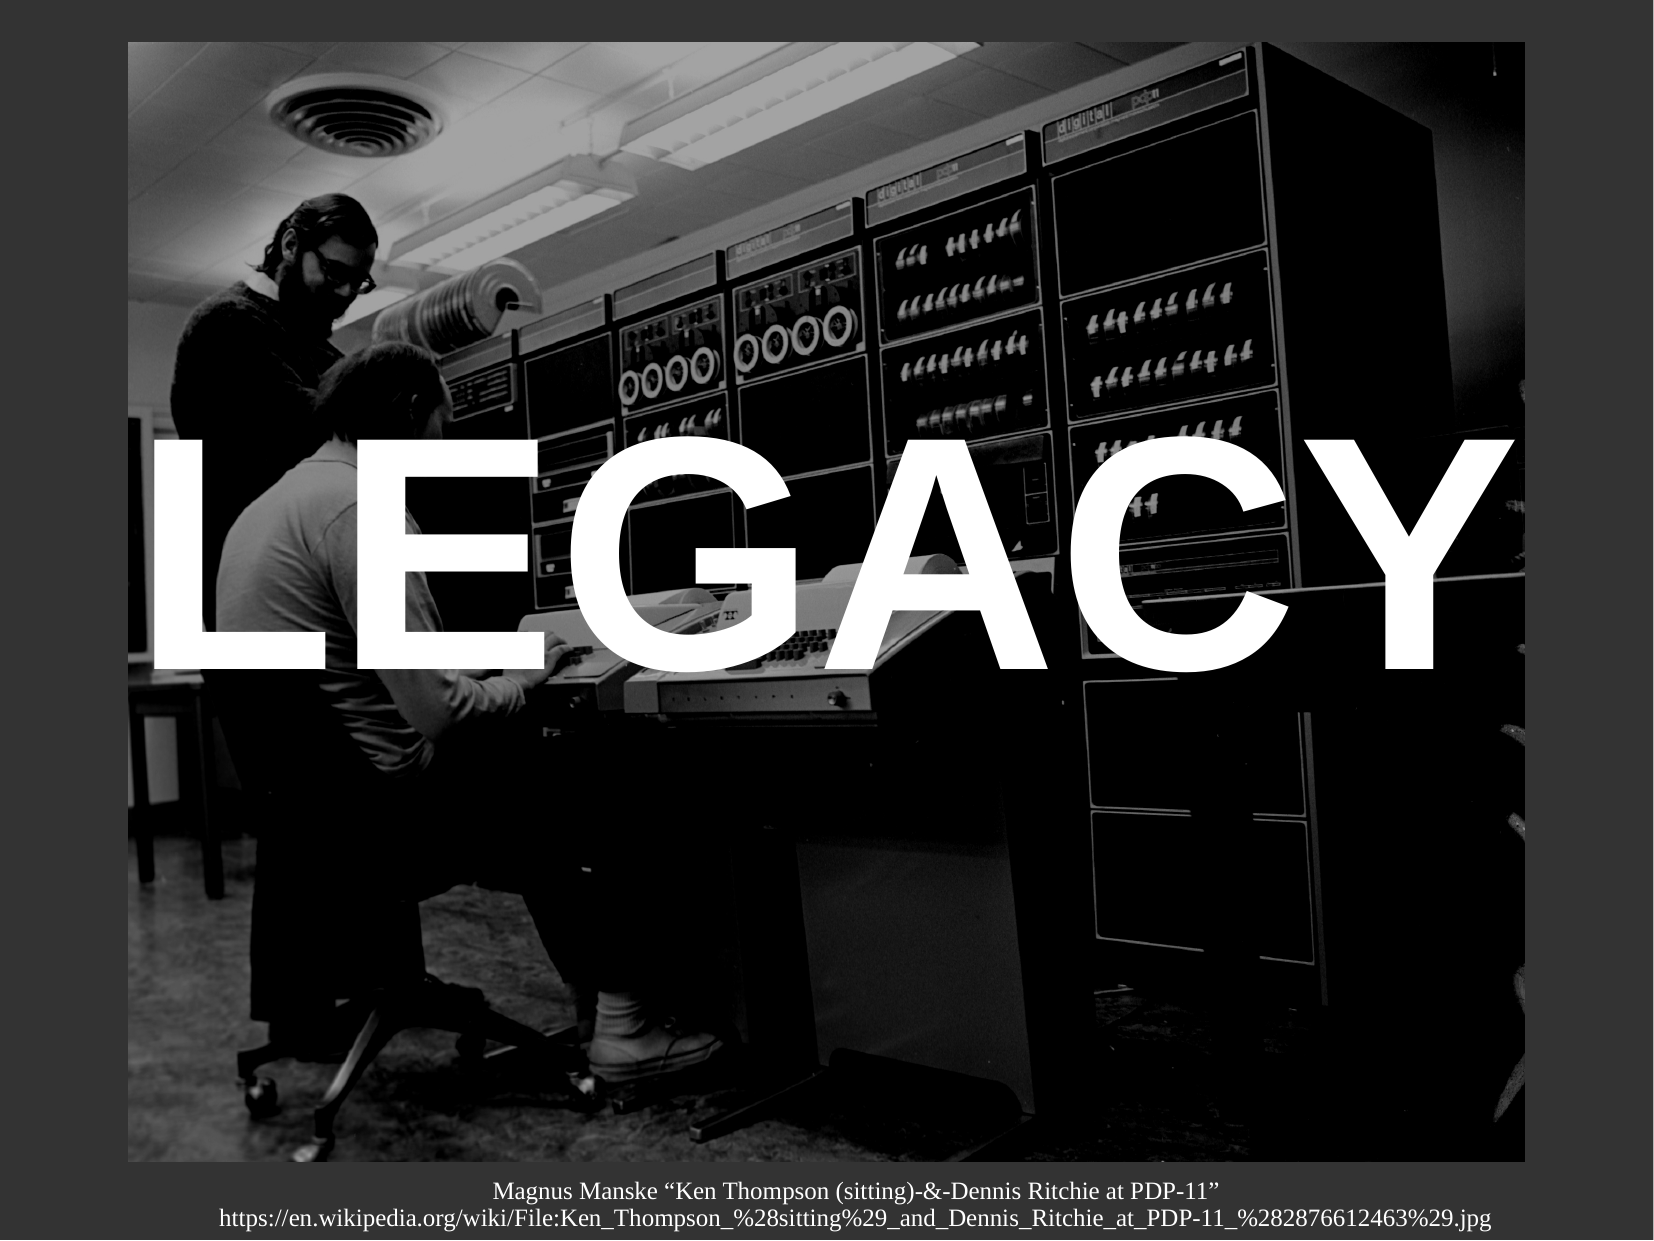

LEGACY
Magnus Manske “Ken Thompson (sitting)-&-Dennis Ritchie at PDP-11”
https://en.wikipedia.org/wiki/File:Ken_Thompson_%28sitting%29_and_Dennis_Ritchie_at_PDP-11_%282876612463%29.jpg